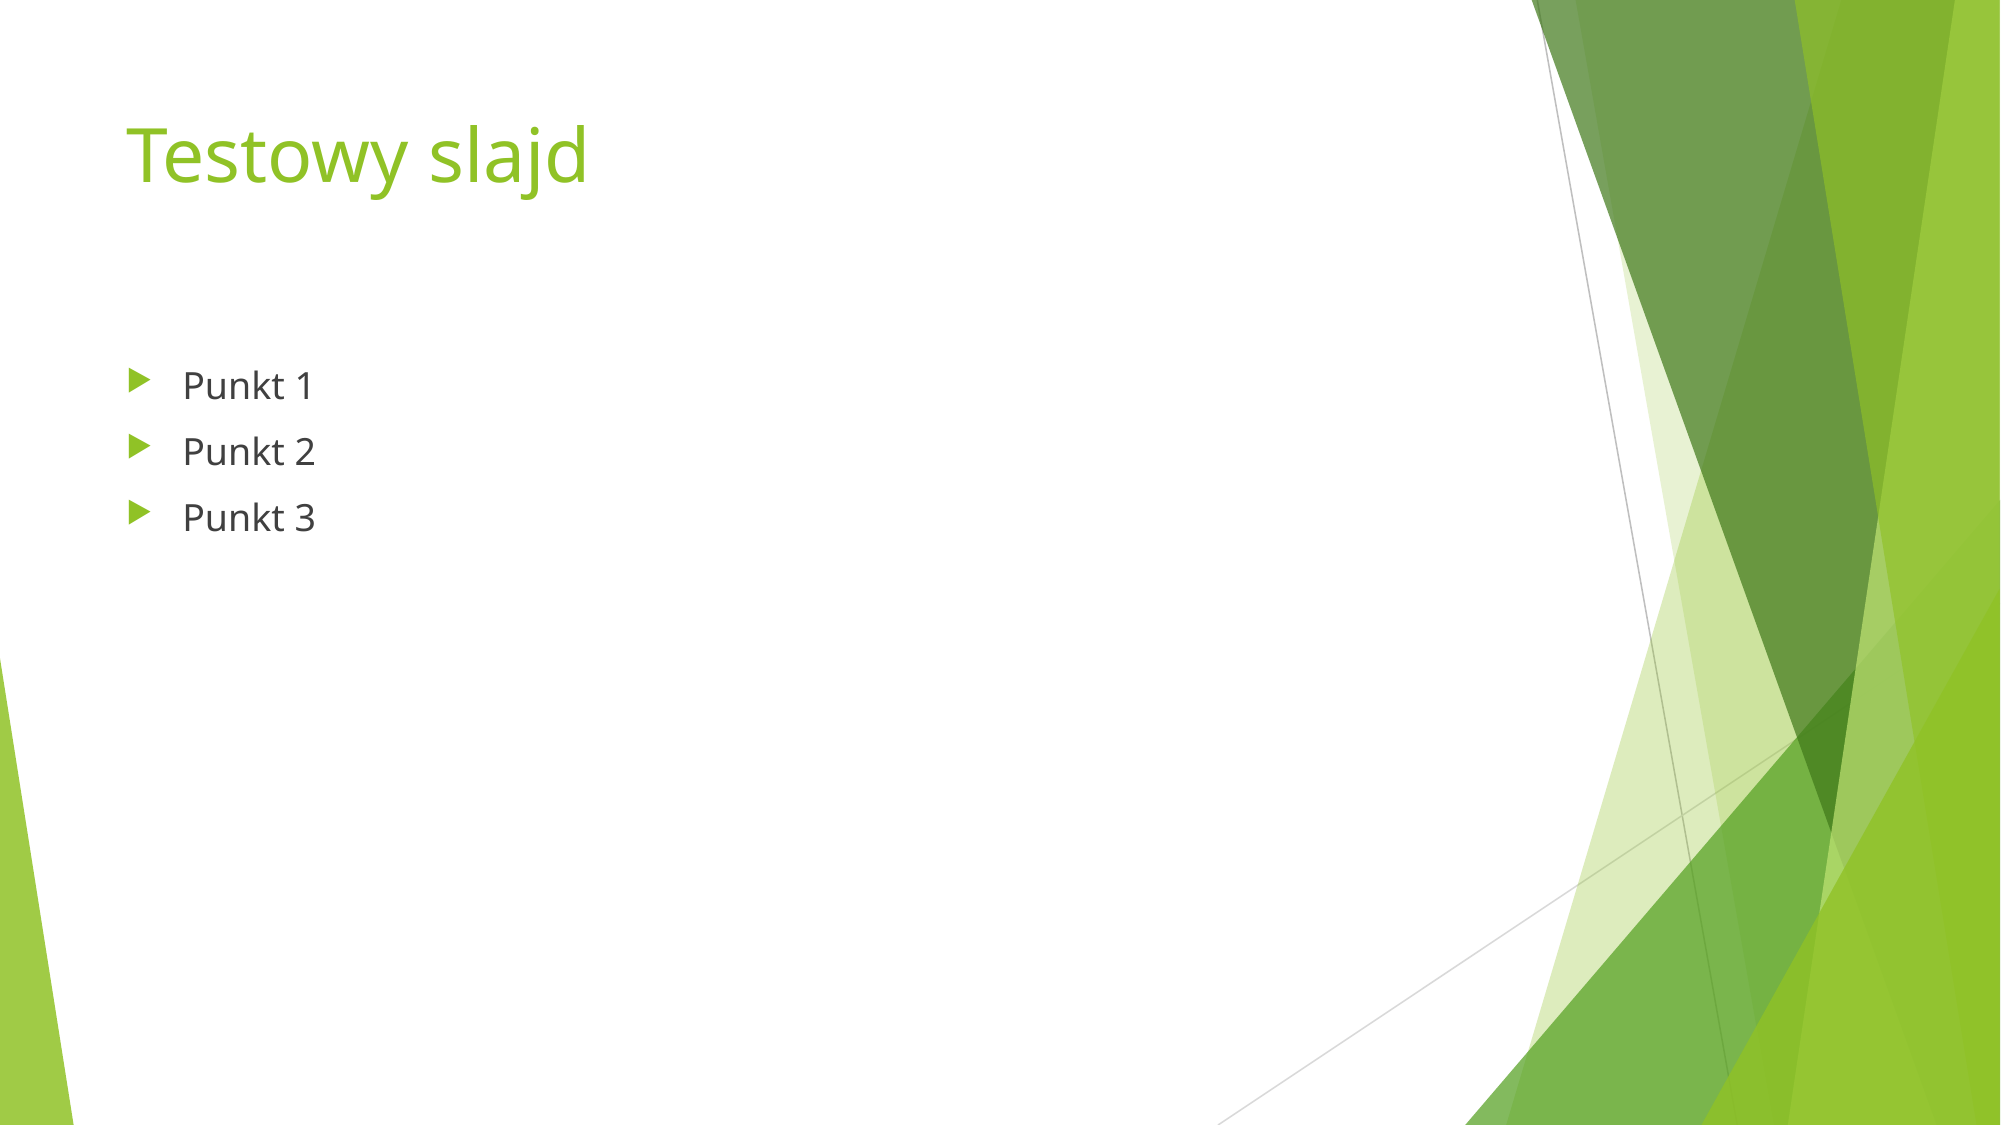

# Testowy slajd
Punkt 1
Punkt 2
Punkt 3